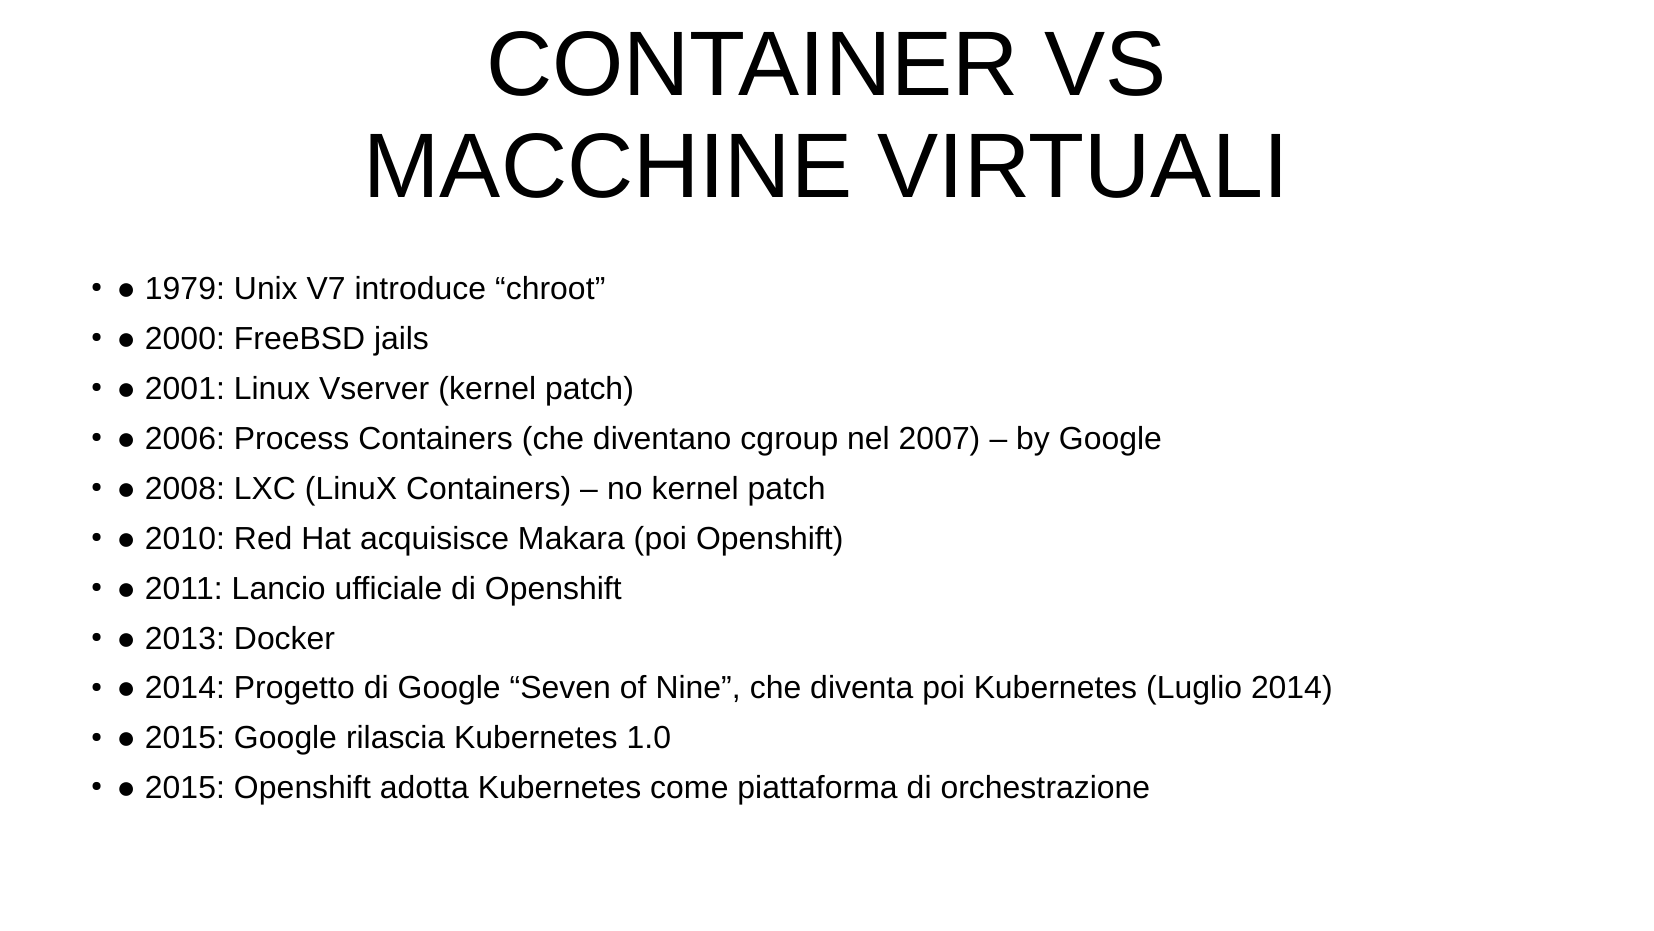

# CONTAINER VS MACCHINE VIRTUALI
● 1979: Unix V7 introduce “chroot”
● 2000: FreeBSD jails
● 2001: Linux Vserver (kernel patch)
● 2006: Process Containers (che diventano cgroup nel 2007) – by Google
● 2008: LXC (LinuX Containers) – no kernel patch
● 2010: Red Hat acquisisce Makara (poi Openshift)
● 2011: Lancio ufficiale di Openshift
● 2013: Docker
● 2014: Progetto di Google “Seven of Nine”, che diventa poi Kubernetes (Luglio 2014)
● 2015: Google rilascia Kubernetes 1.0
● 2015: Openshift adotta Kubernetes come piattaforma di orchestrazione